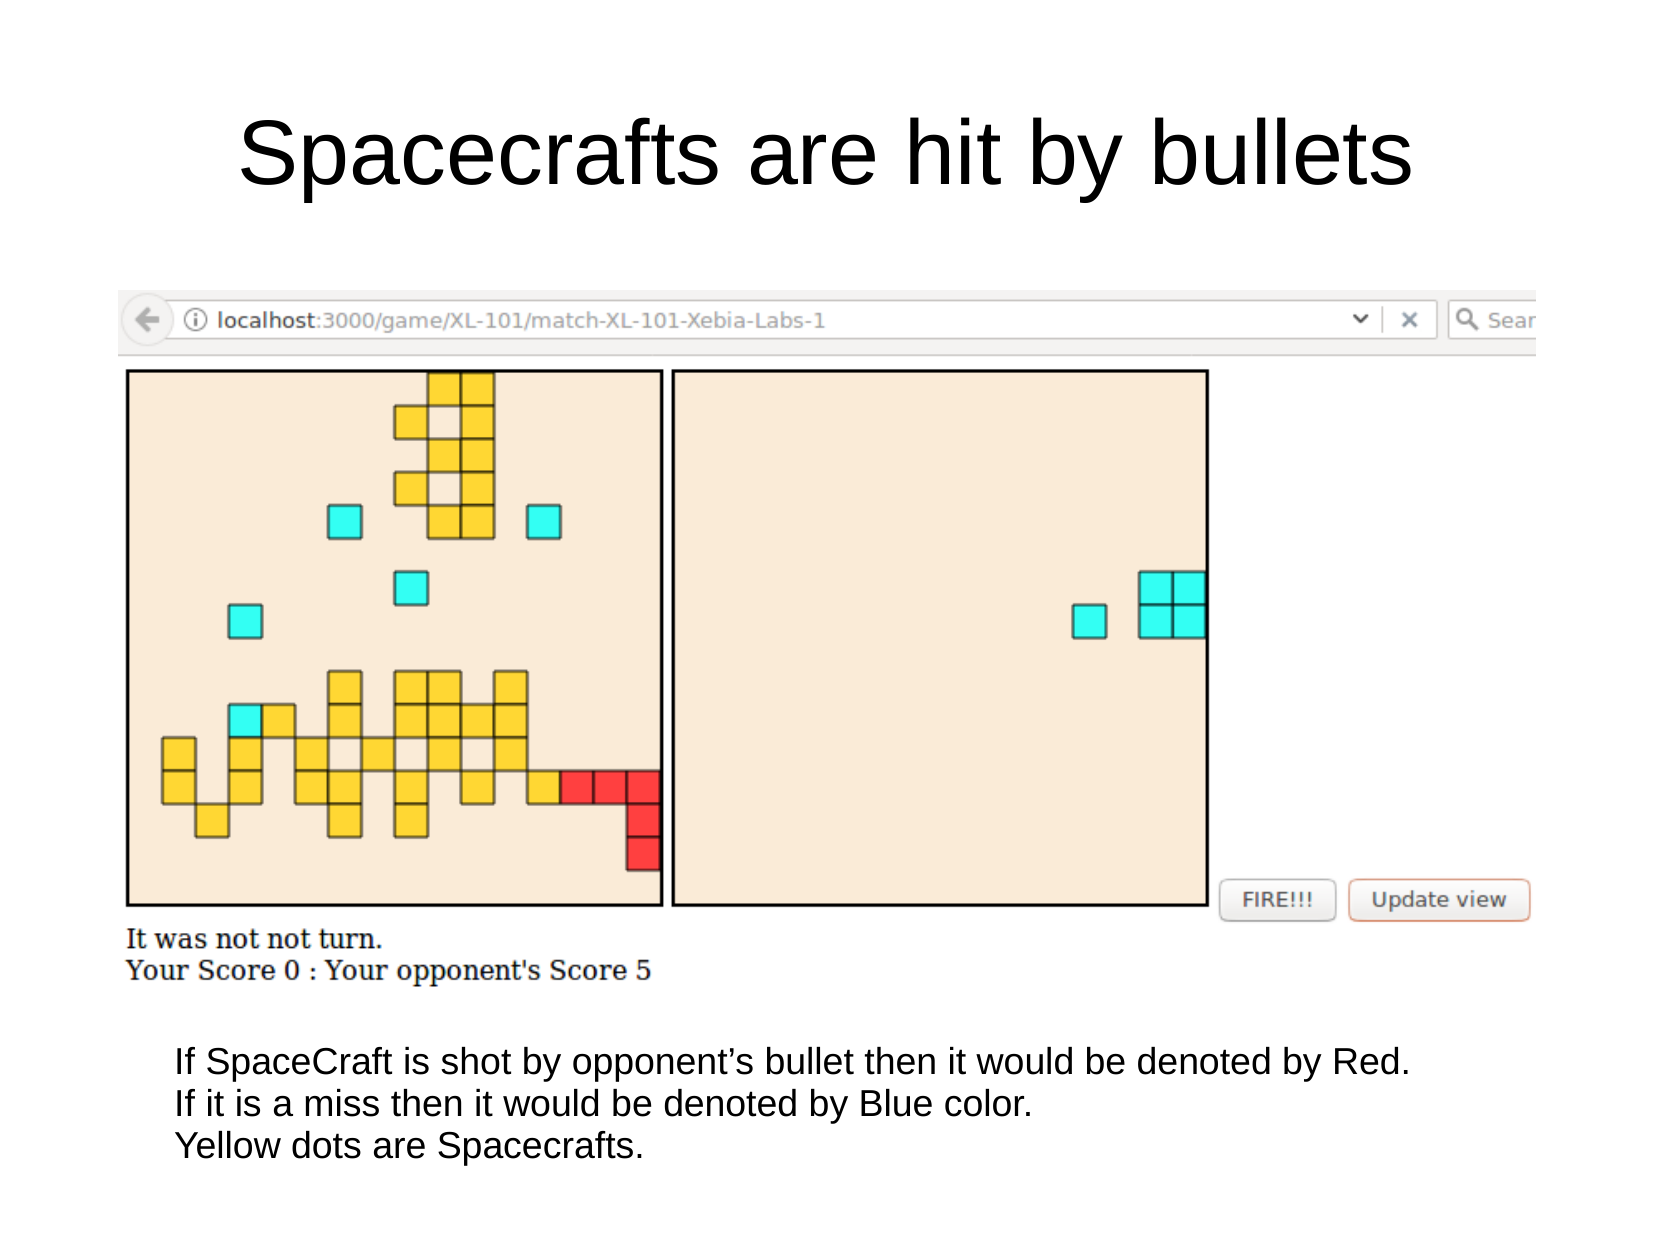

# Spacecrafts are hit by bullets
If SpaceCraft is shot by opponent’s bullet then it would be denoted by Red.
If it is a miss then it would be denoted by Blue color.
Yellow dots are Spacecrafts.